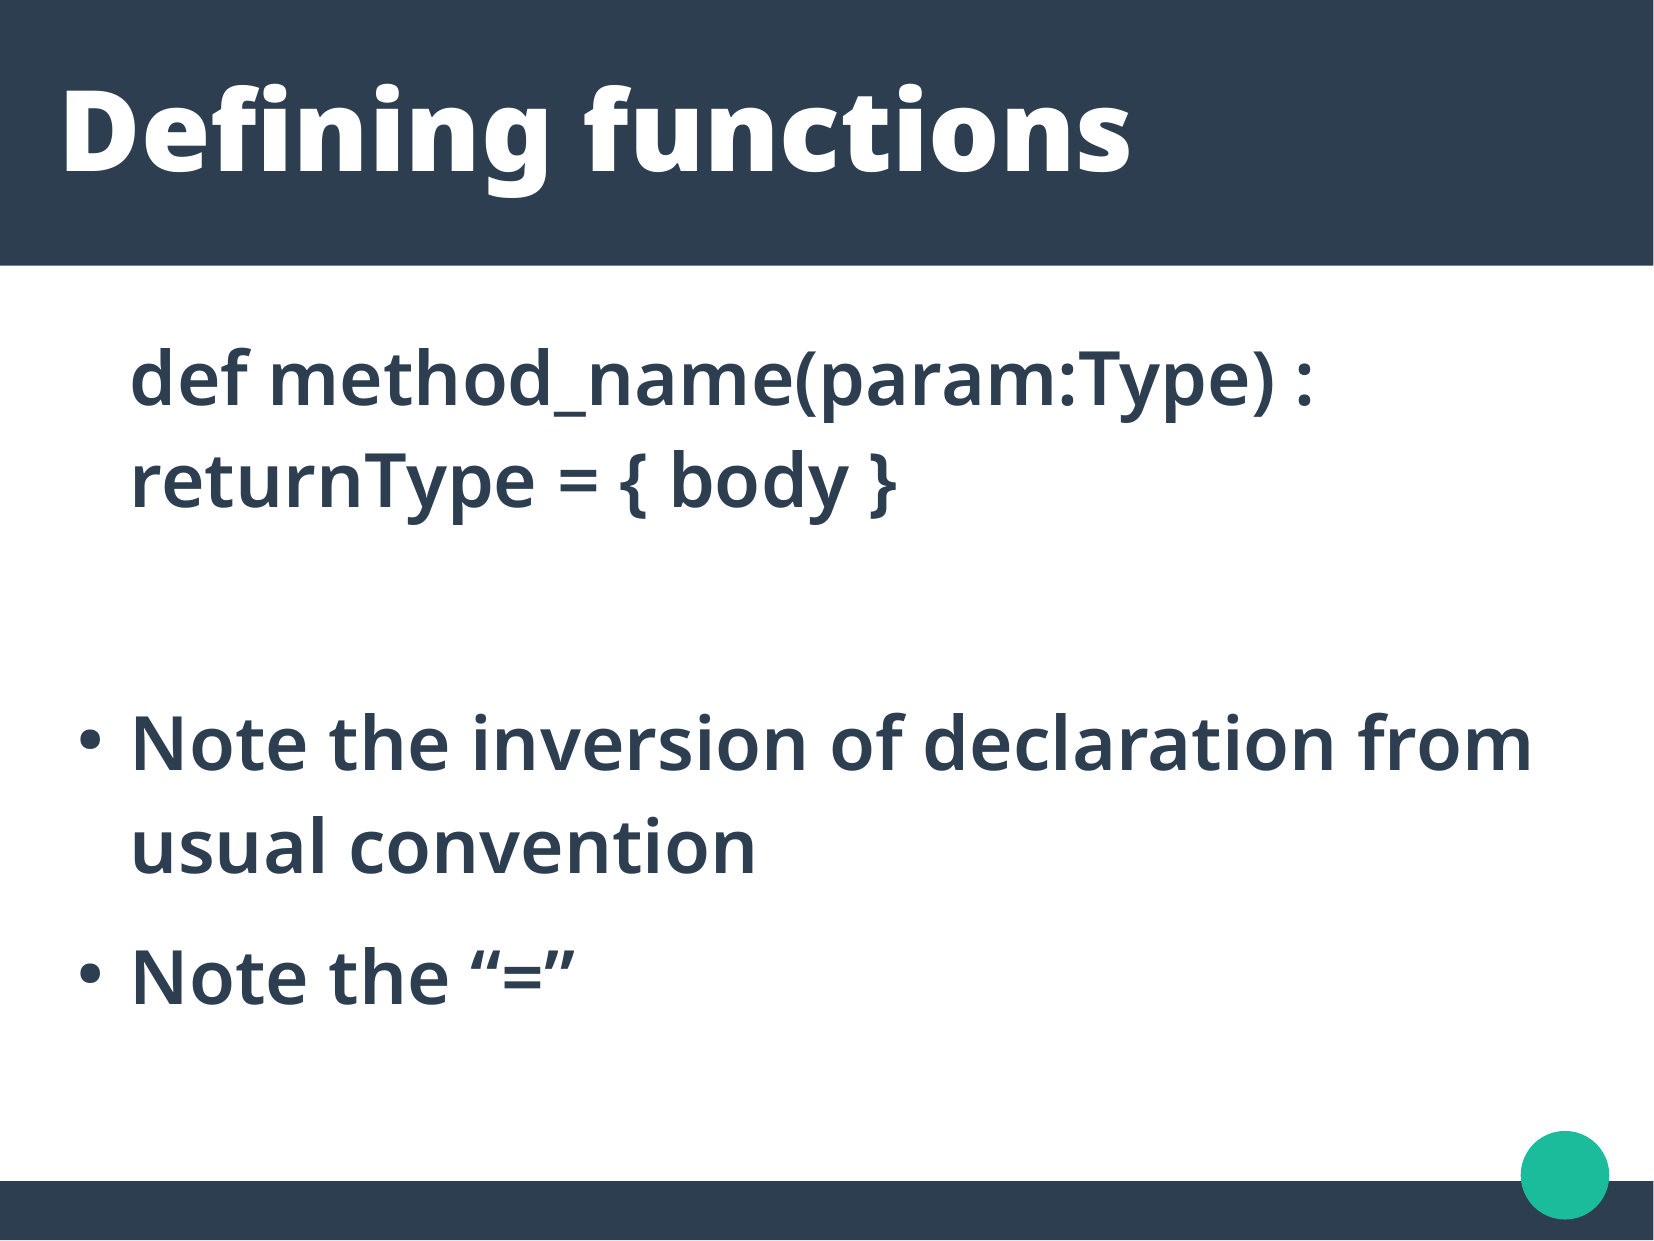

# Defining functions
def method_name(param:Type) : returnType = { body }
Note the inversion of declaration from usual convention
Note the “=”